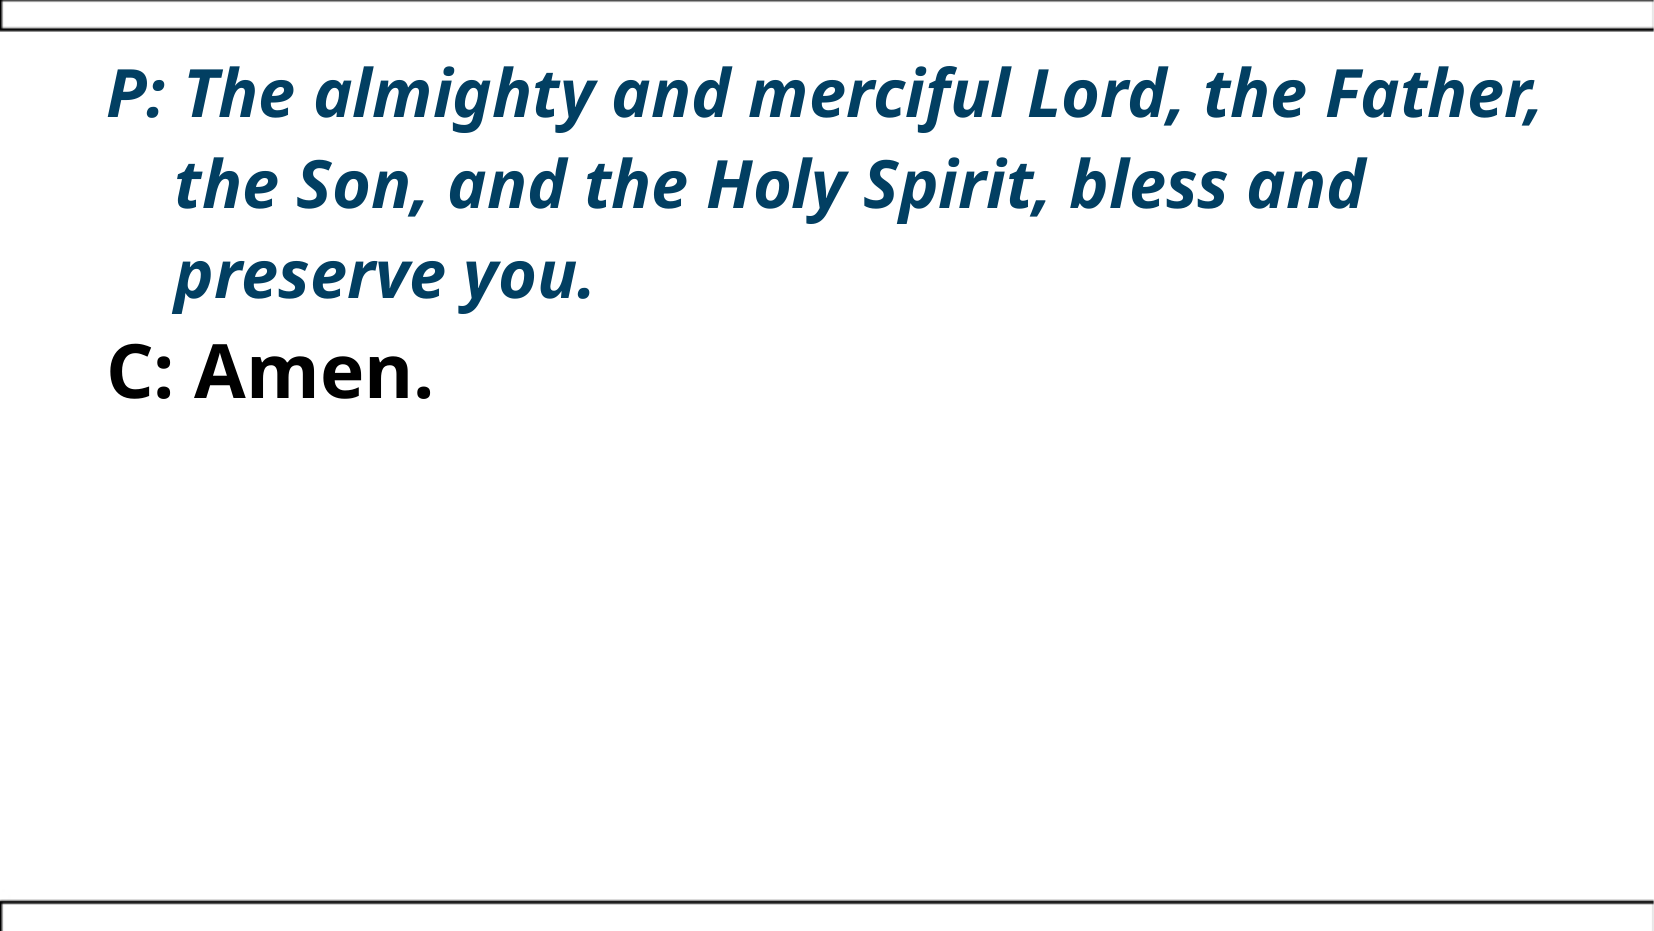

P: The almighty and merciful Lord, the Father,
 the Son, and the Holy Spirit, bless and
 preserve you.
C: Amen.